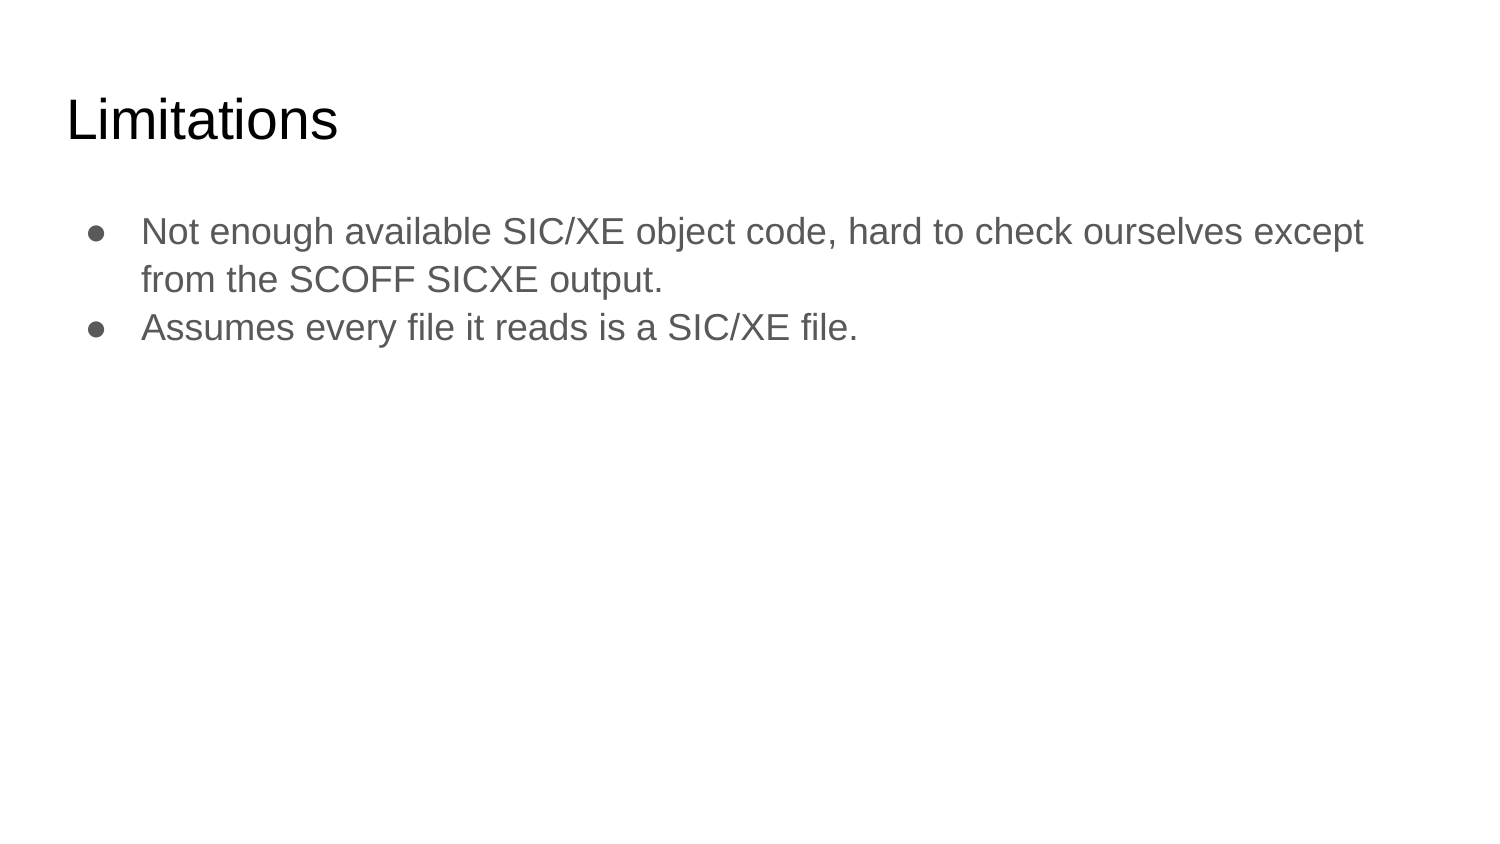

# Limitations
Not enough available SIC/XE object code, hard to check ourselves except from the SCOFF SICXE output.
Assumes every file it reads is a SIC/XE file.